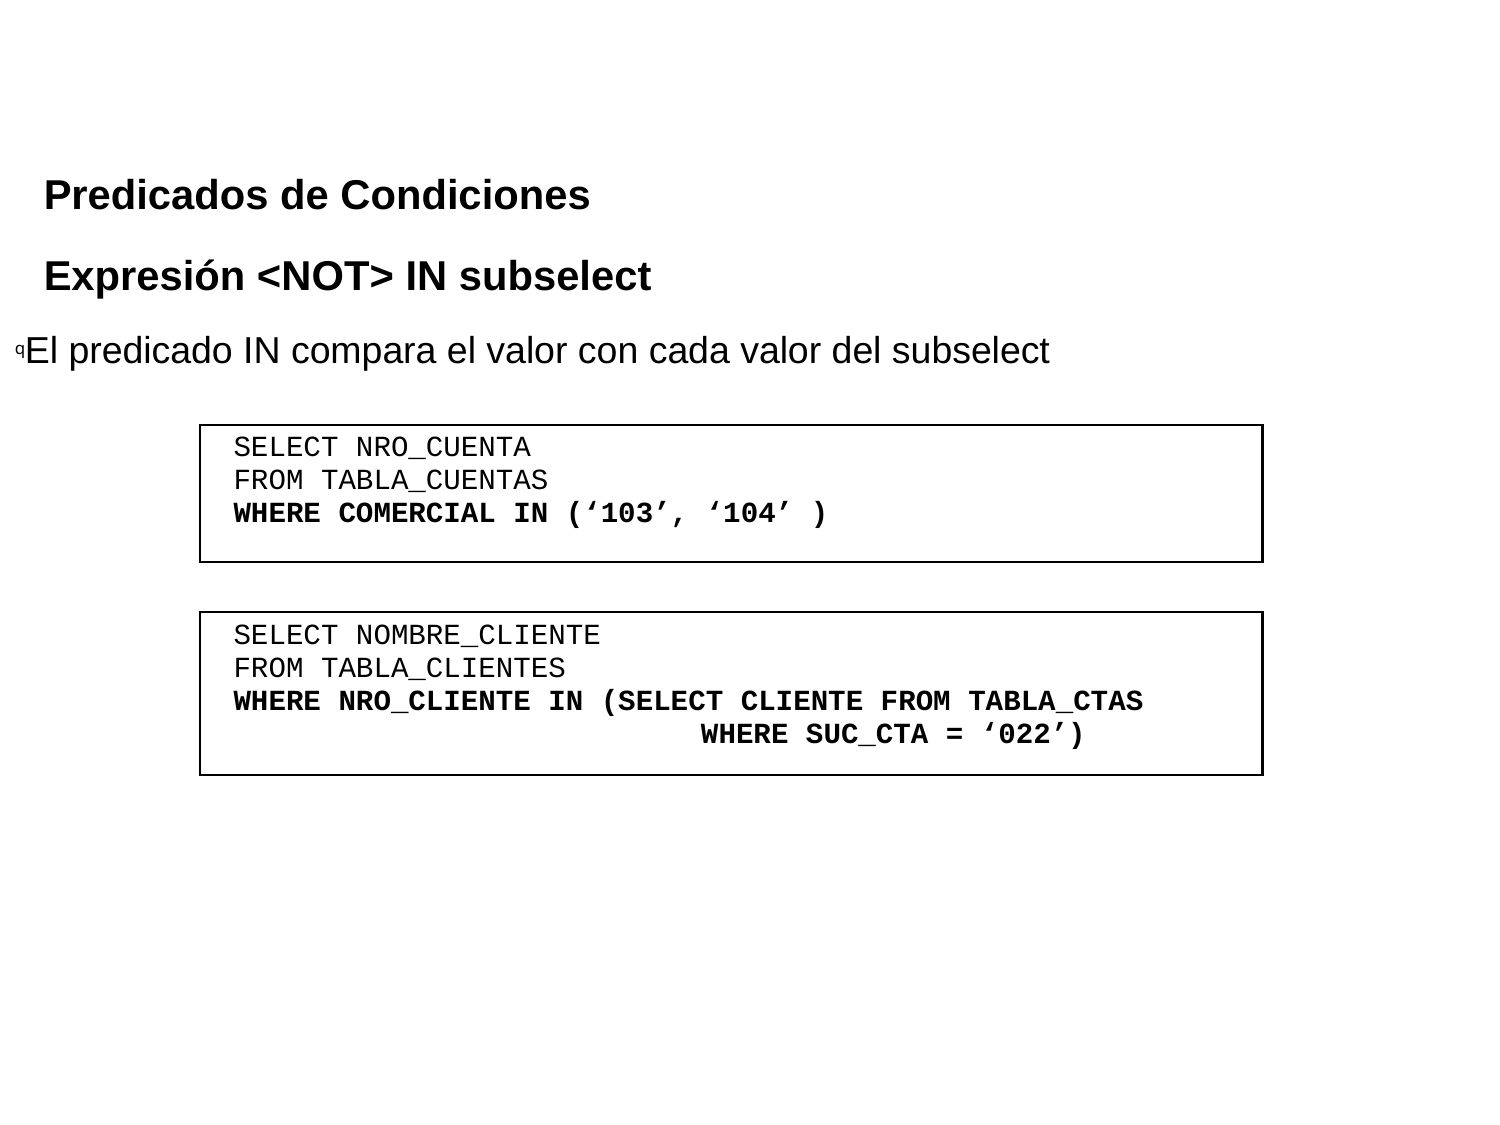

# Predicados de Condiciones
Expresión <NOT> IN subselect
El predicado IN compara el valor con cada valor del subselect
SELECT NRO_CUENTA
FROM TABLA_CUENTAS
WHERE COMERCIAL IN (‘103’, ‘104’ )
SELECT NOMBRE_CLIENTE
FROM TABLA_CLIENTES
WHERE NRO_CLIENTE IN (SELECT CLIENTE FROM TABLA_CTAS 		 WHERE SUC_CTA = ‘022’)